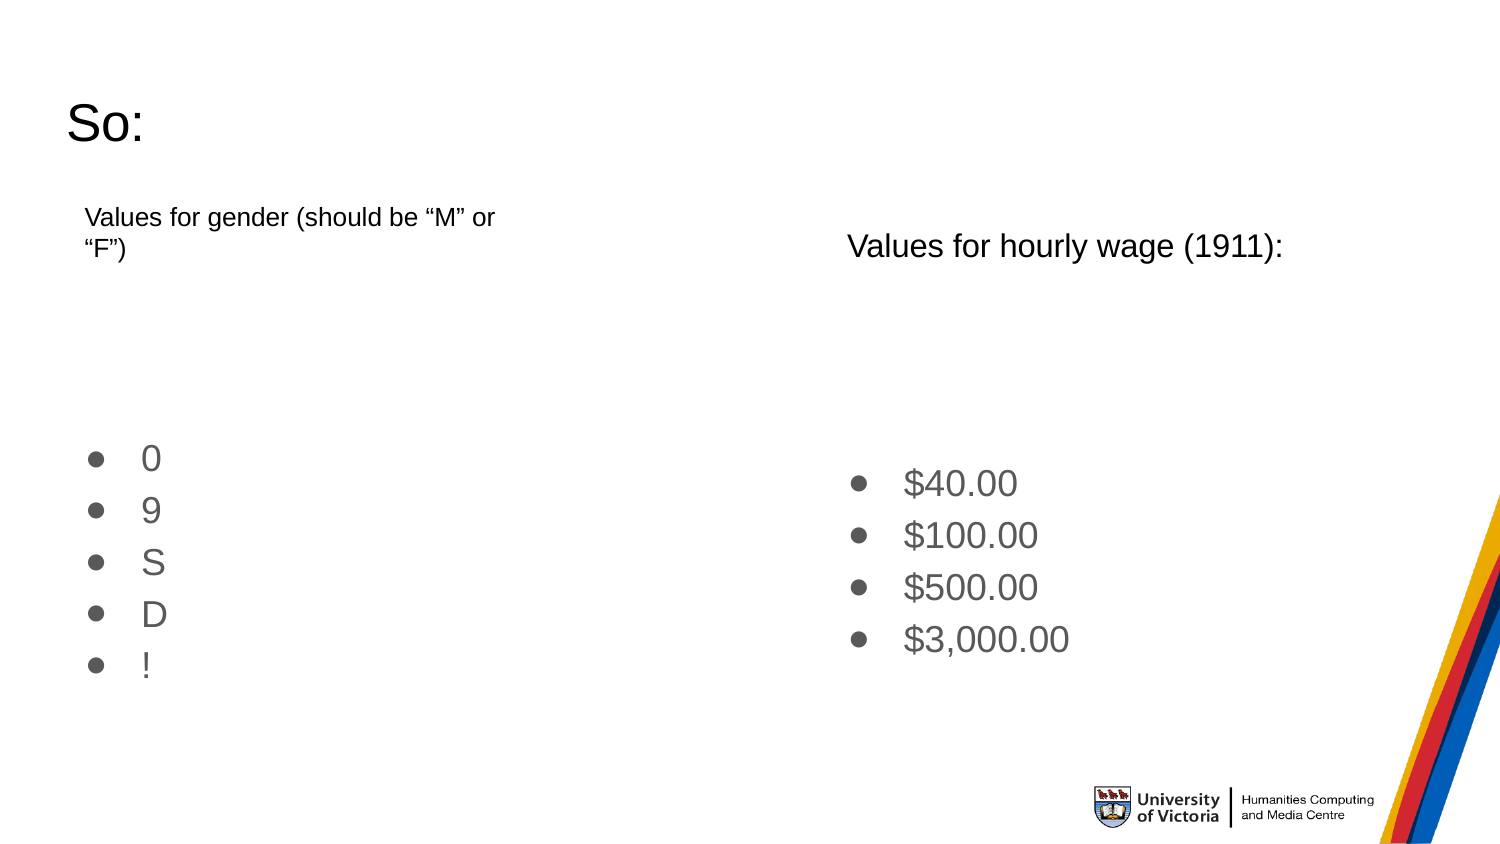

# So:
Values for gender (should be “M” or “F”)
Values for hourly wage (1911):
0
9
S
D
!
$40.00
$100.00
$500.00
$3,000.00